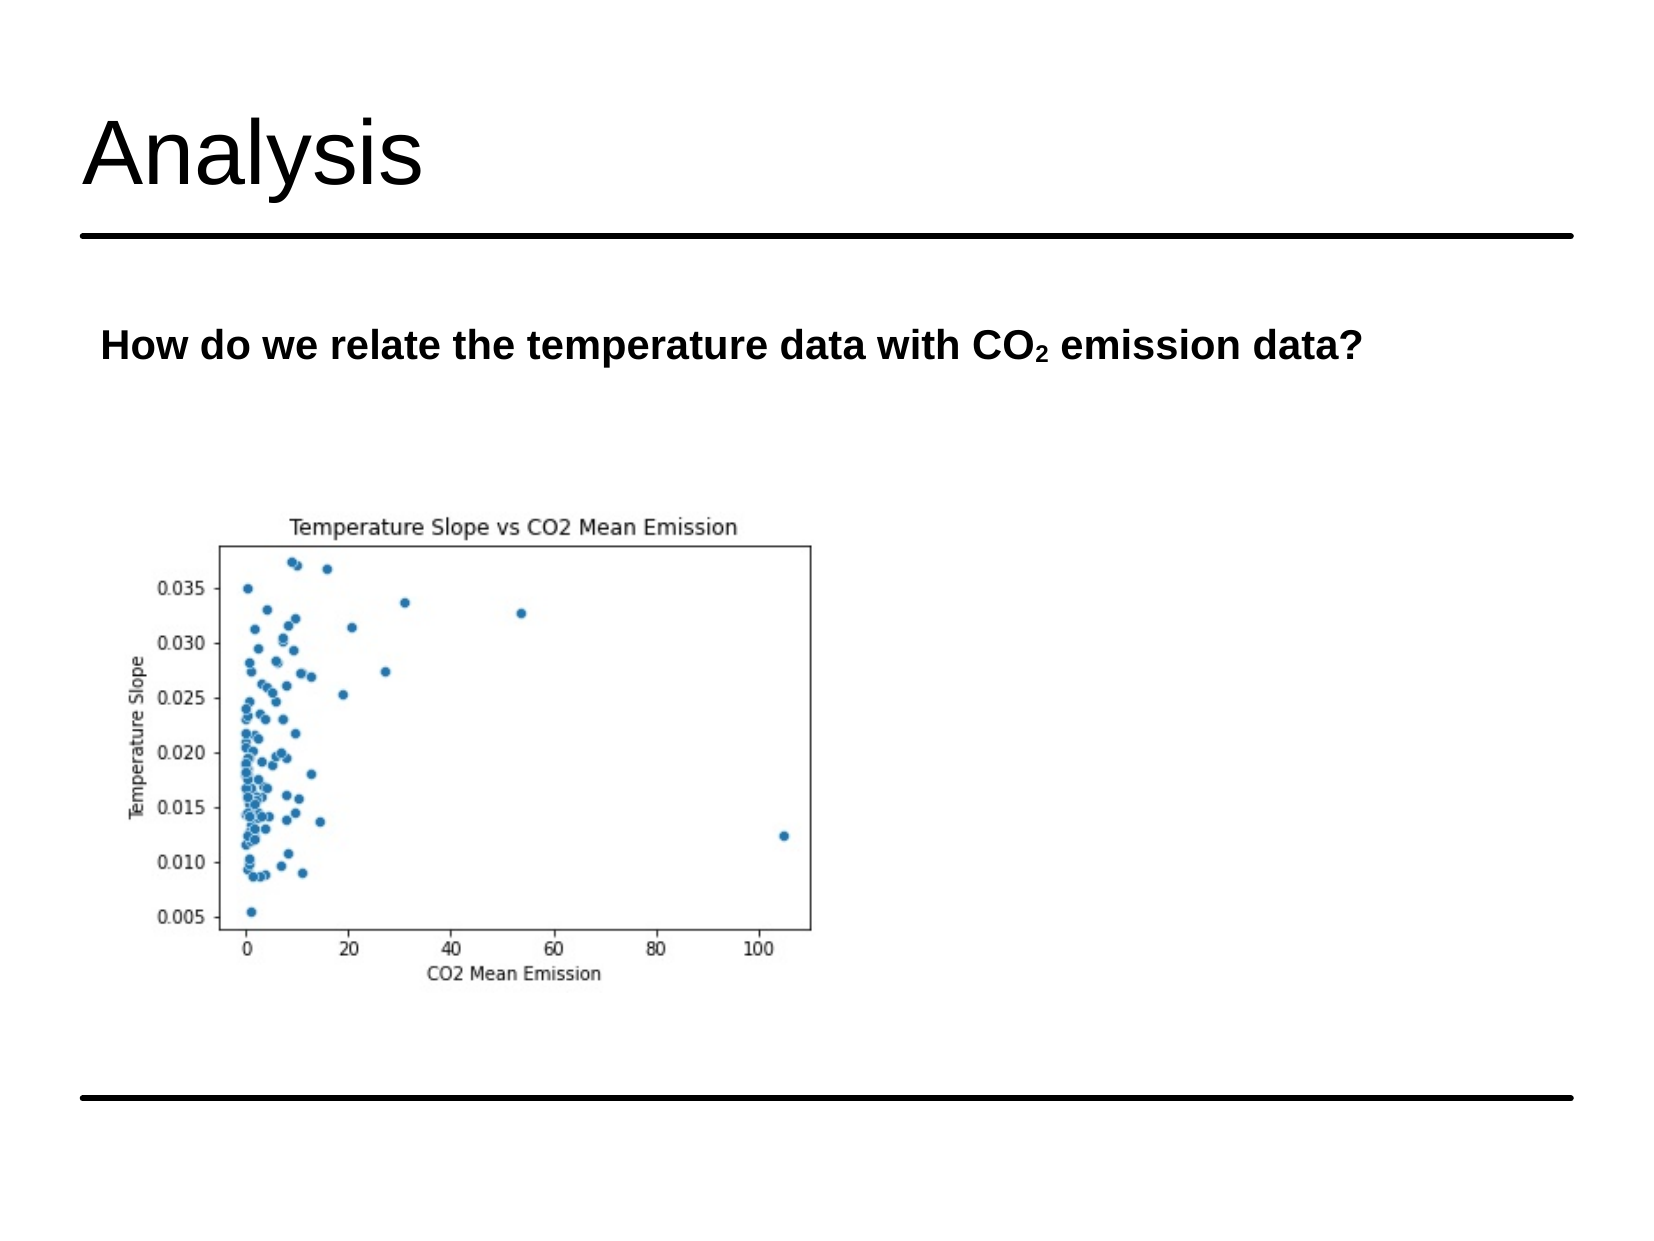

# Analysis
How do we relate the temperature data with CO2 emission data?